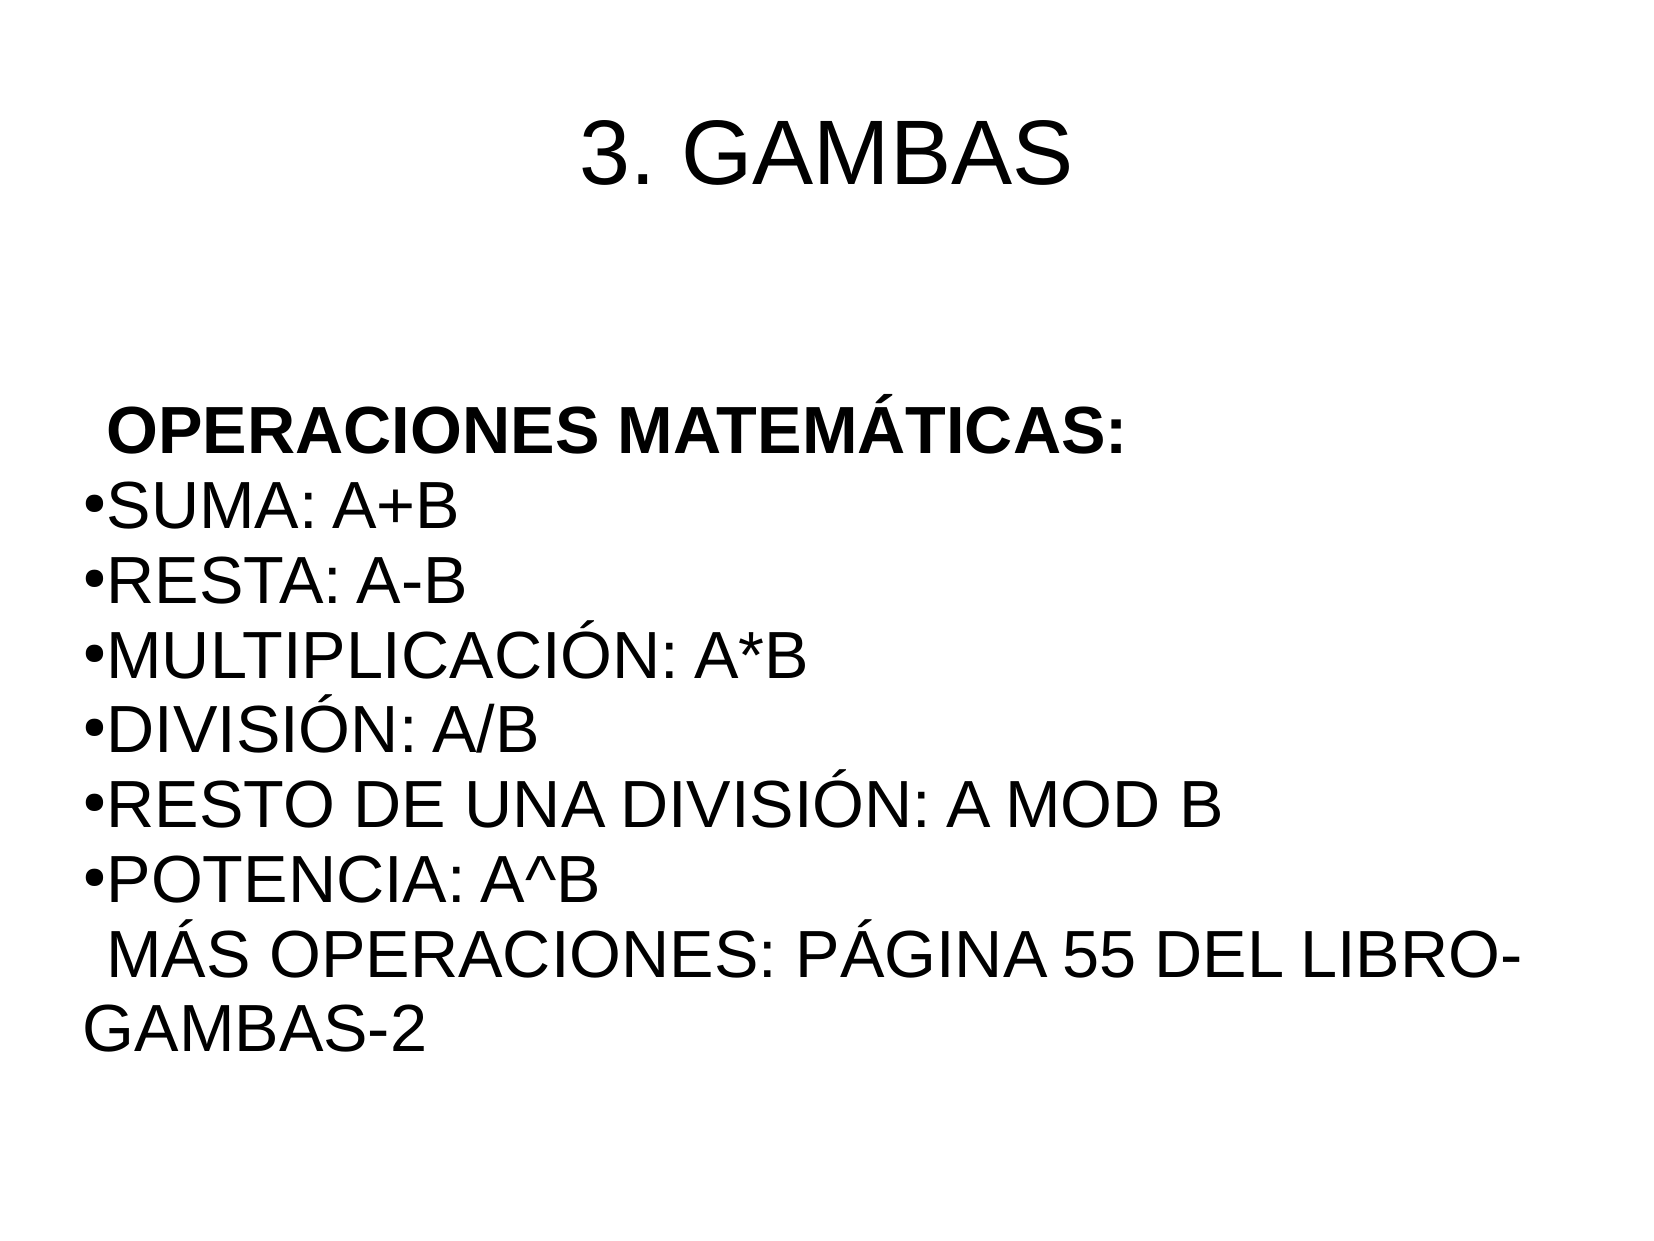

# 3. GAMBAS
OPERACIONES MATEMÁTICAS:
SUMA: A+B
RESTA: A-B
MULTIPLICACIÓN: A*B
DIVISIÓN: A/B
RESTO DE UNA DIVISIÓN: A MOD B
POTENCIA: A^B
MÁS OPERACIONES: PÁGINA 55 DEL LIBRO-GAMBAS-2